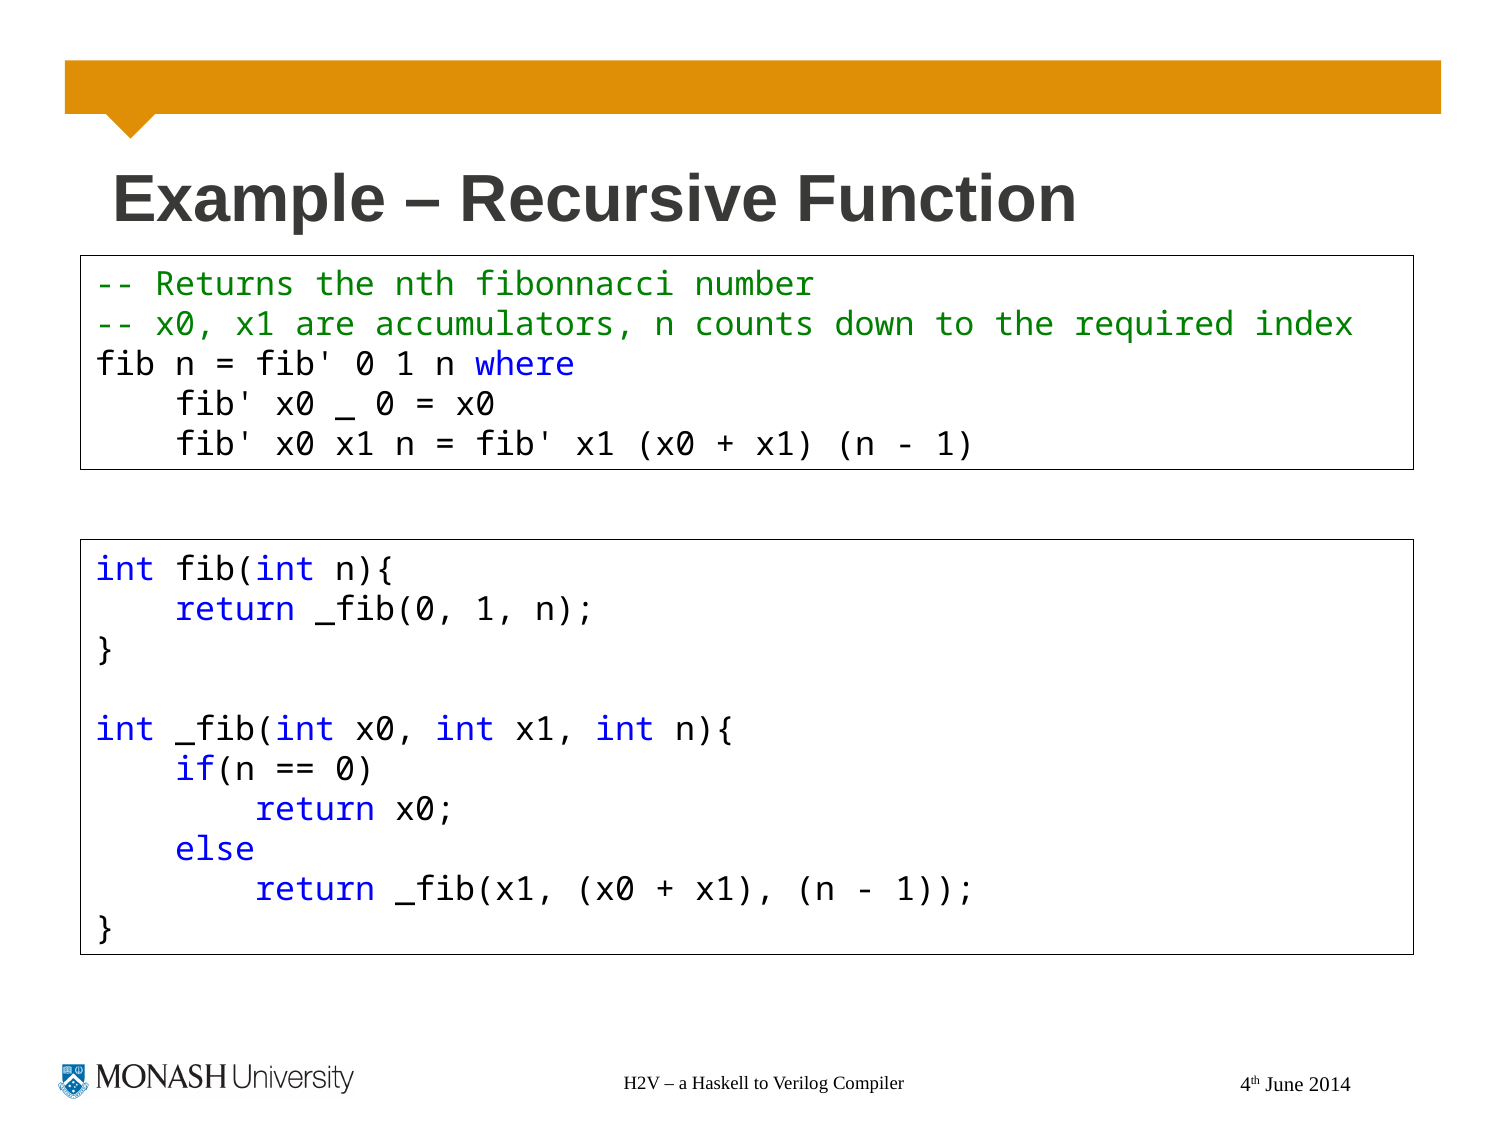

# Example – Recursive Function
-- Returns the nth fibonnacci number
-- x0, x1 are accumulators, n counts down to the required index
fib n = fib' 0 1 n where
 fib' x0 _ 0 = x0
 fib' x0 x1 n = fib' x1 (x0 + x1) (n - 1)
int fib(int n){
 return _fib(0, 1, n);
}
int _fib(int x0, int x1, int n){
 if(n == 0)
 return x0;
 else
 return _fib(x1, (x0 + x1), (n - 1));
}